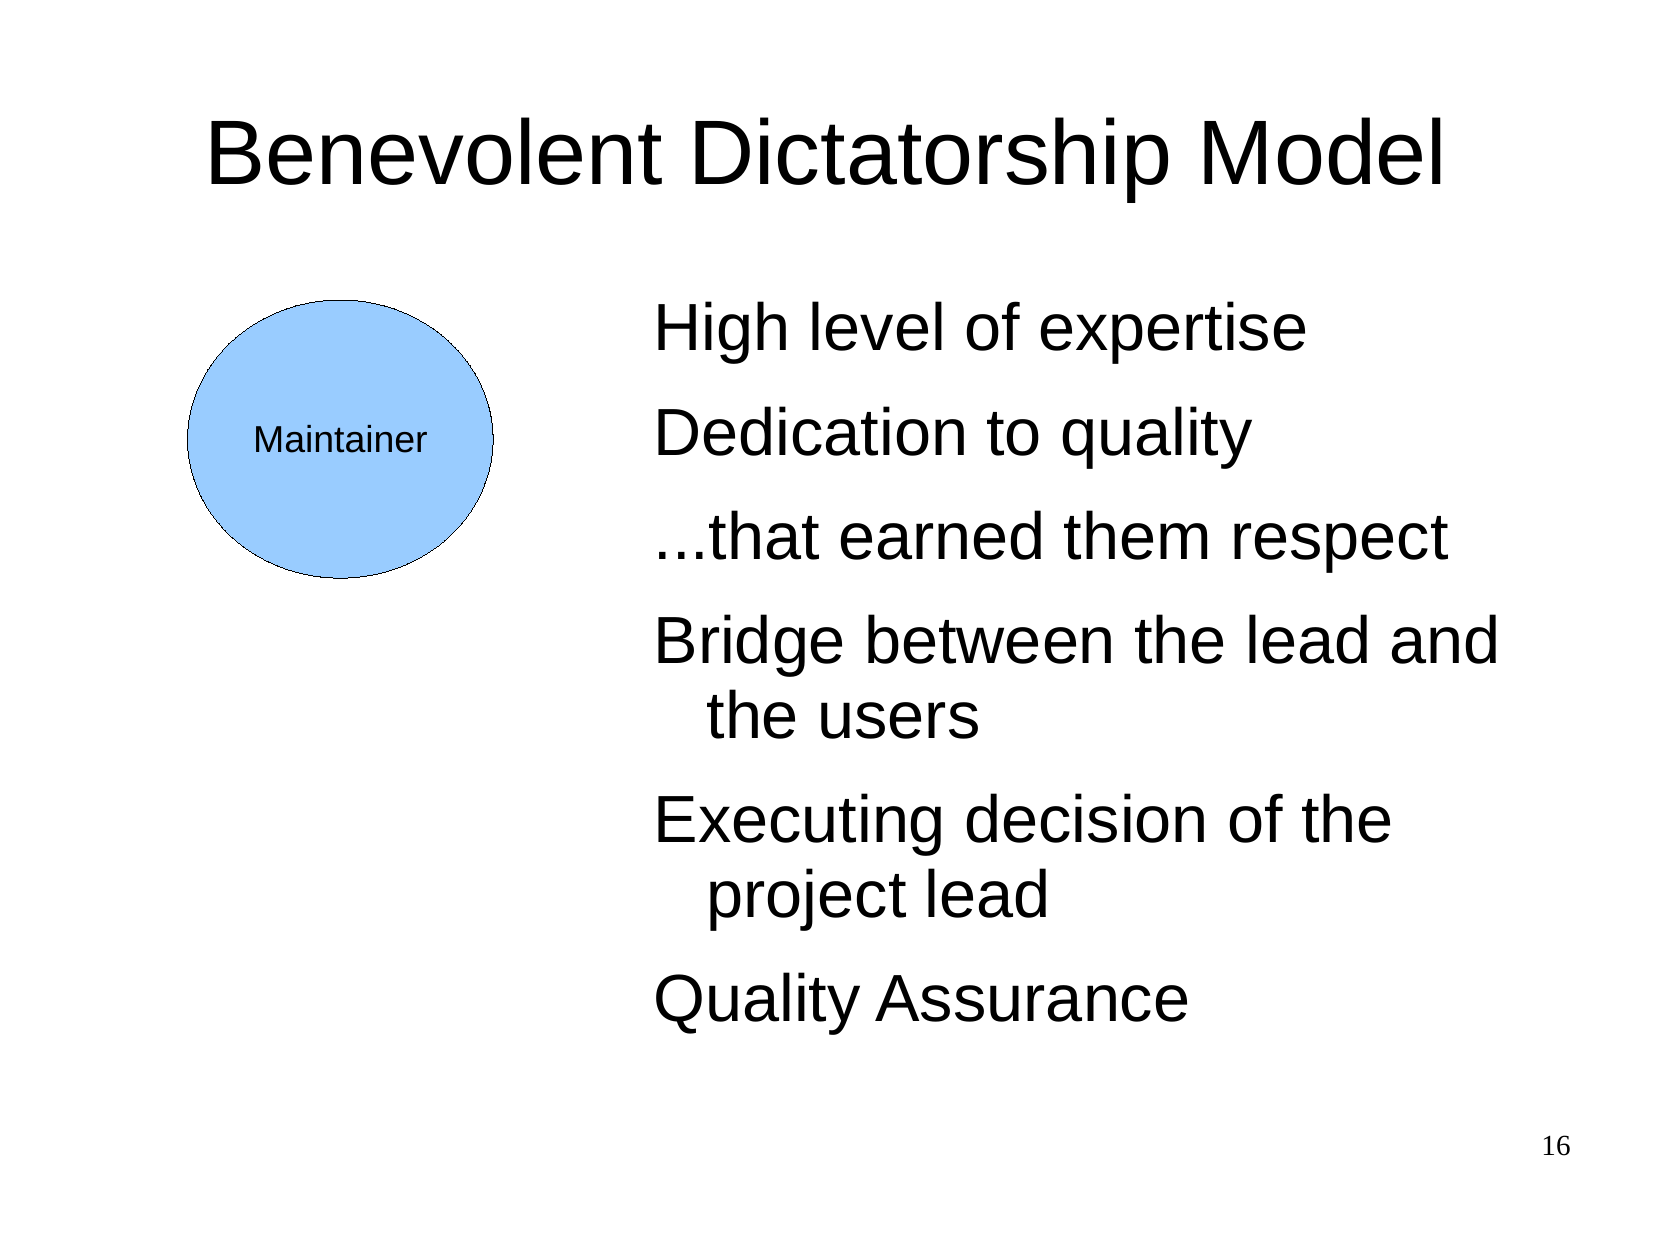

# Benevolent Dictatorship Model
High level of expertise
Dedication to quality
...that earned them respect
Bridge between the lead and the users
Executing decision of the project lead
Quality Assurance
Maintainer
16